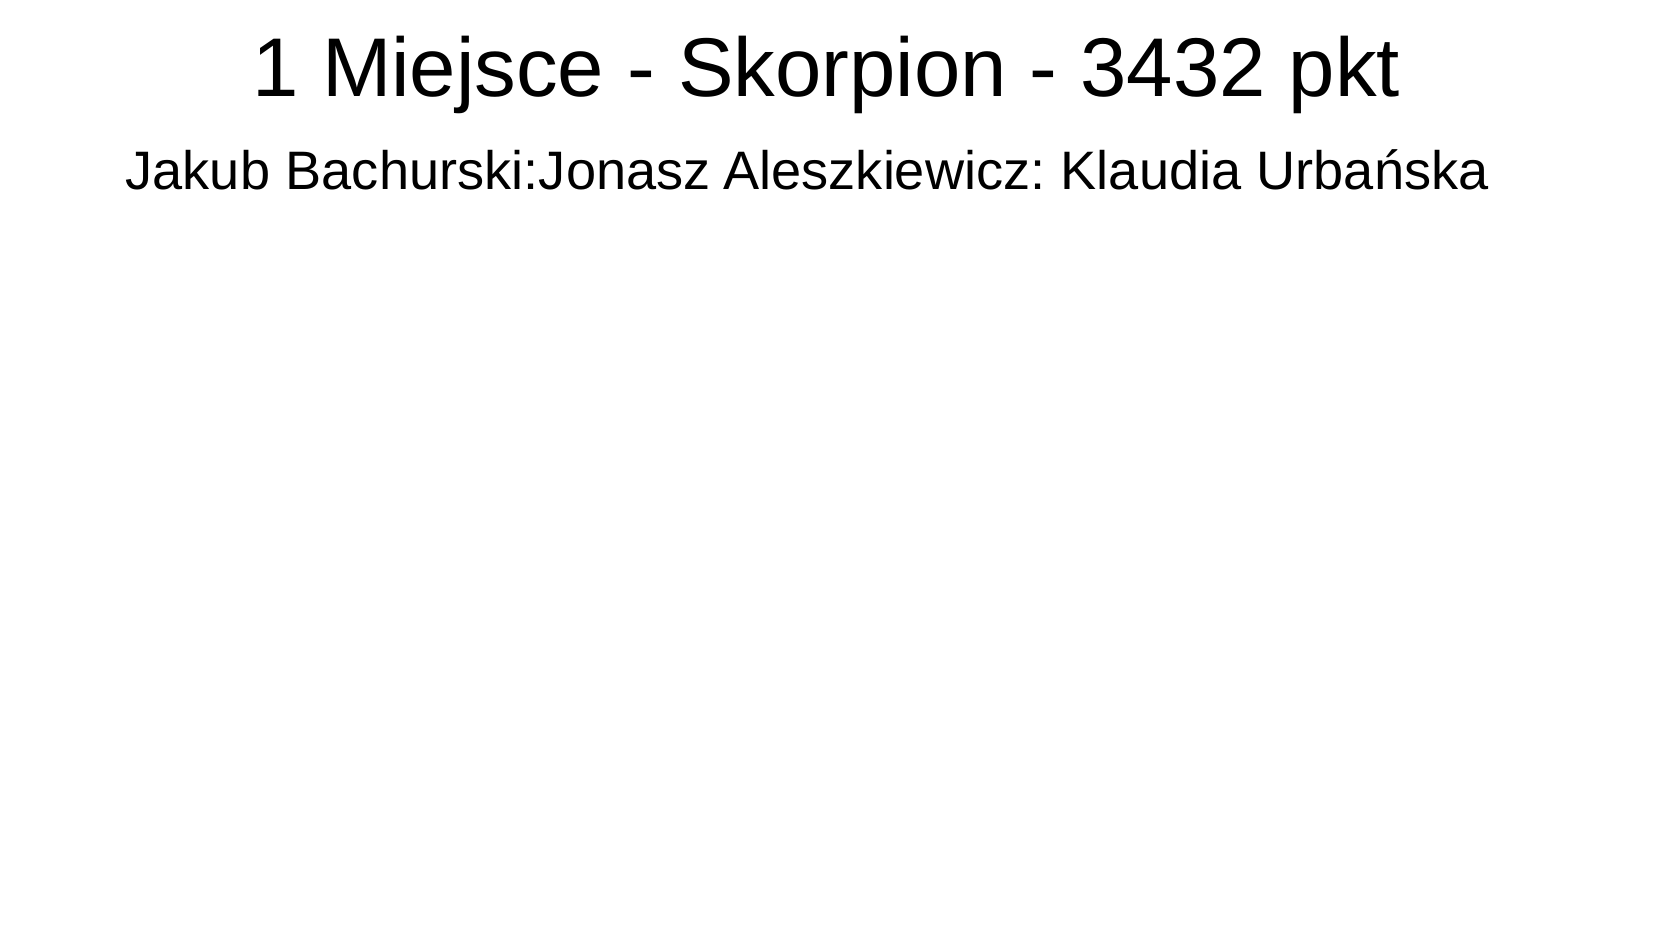

# 1 Miejsce - Skorpion - 3432 pkt Jakub Bachurski:Jonasz Aleszkiewicz: Klaudia Urbańska